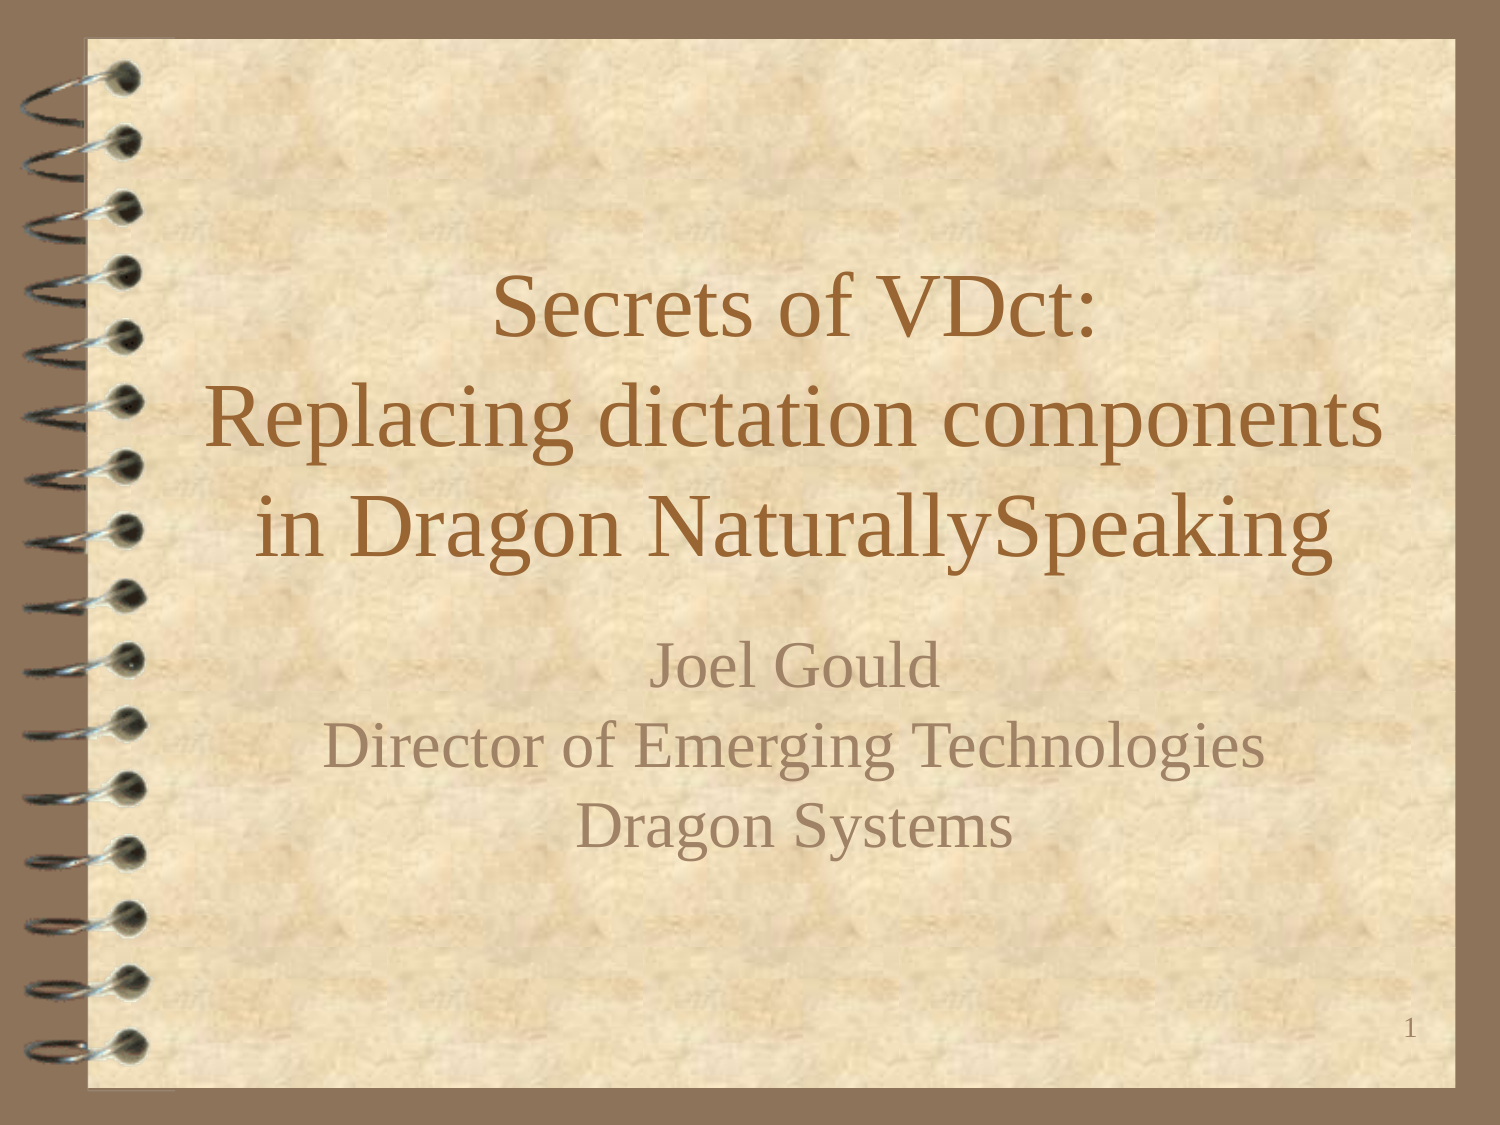

# Secrets of VDct: Replacing dictation components in Dragon NaturallySpeaking
Joel Gould
Director of Emerging Technologies
Dragon Systems
1